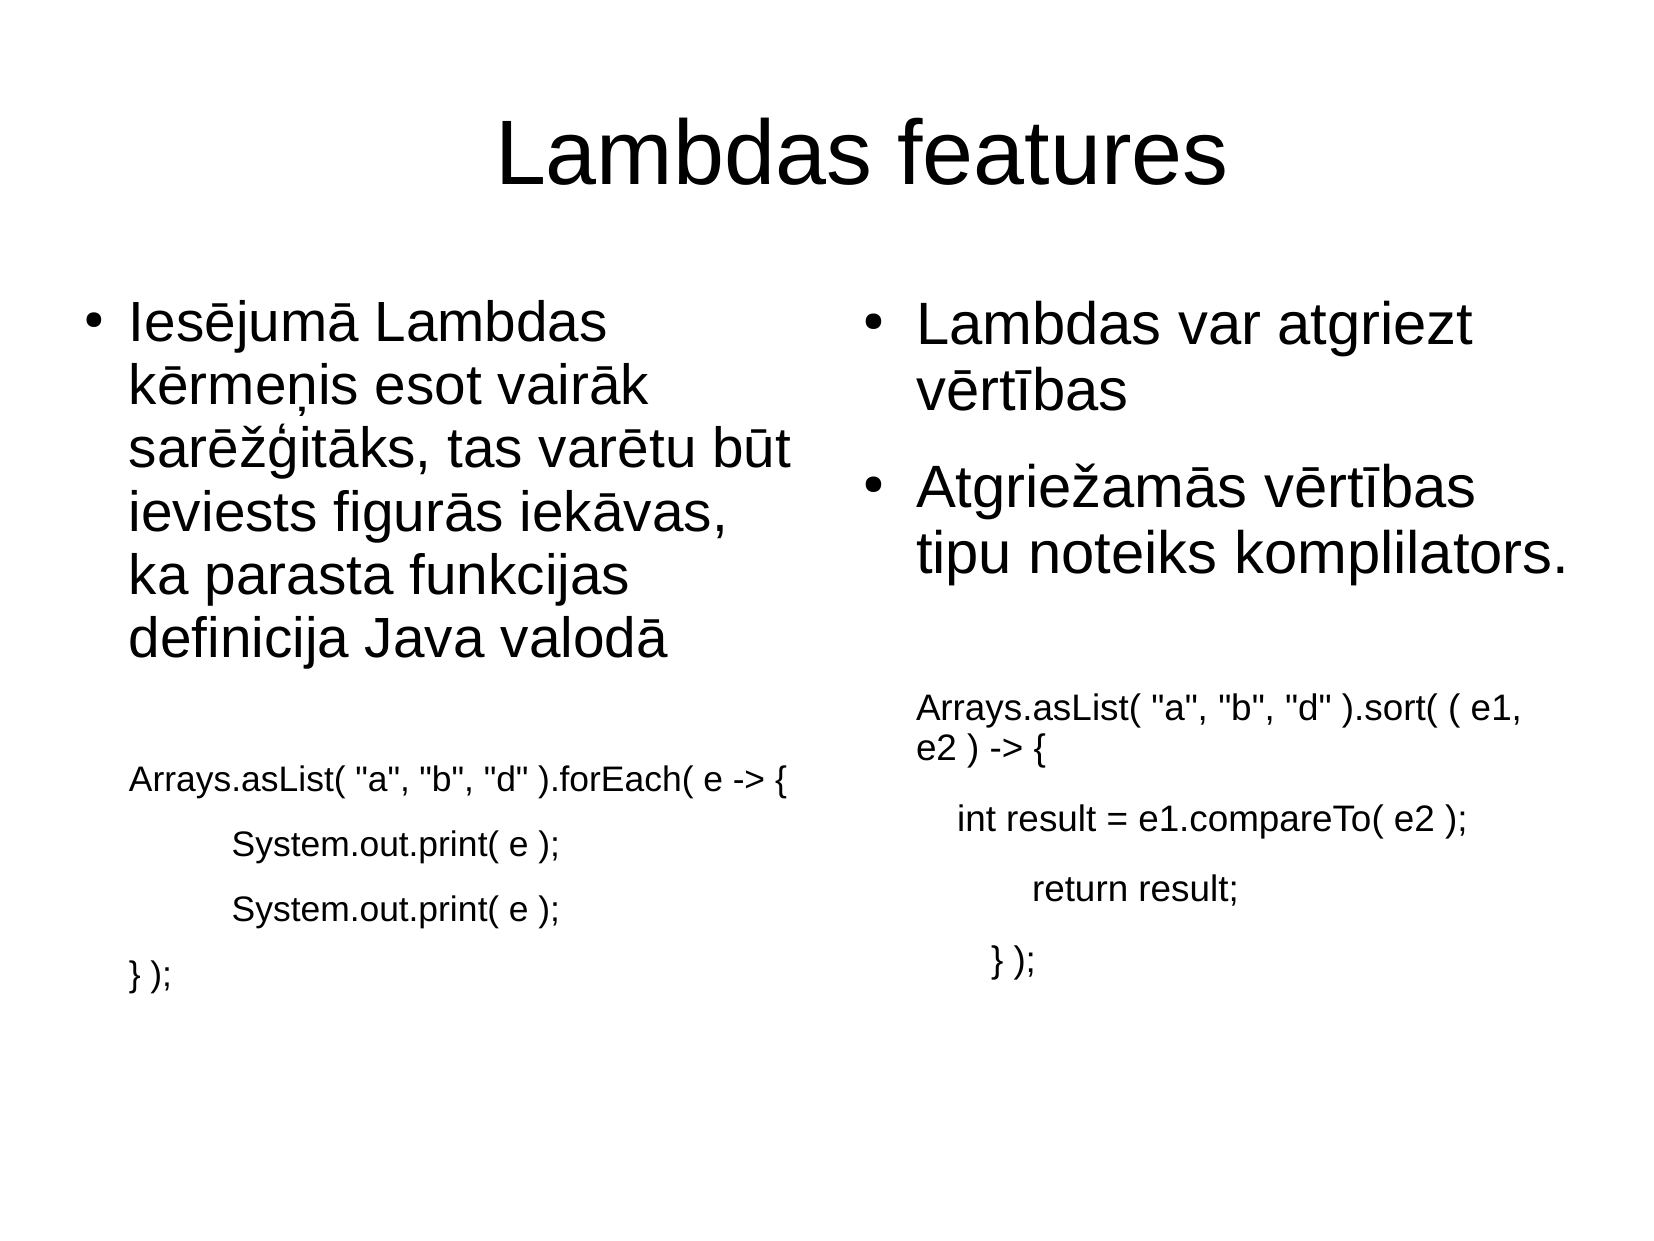

Lambdas features
# Iesējumā Lambdas kērmeņis esot vairāk sarēžģitāks, tas varētu būt ieviests figurās iekāvas, ka parasta funkcijas definicija Java valodā
Arrays.asList( "a", "b", "d" ).forEach( e -> {
	 System.out.print( e );
	 System.out.print( e );
} );
Lambdas var atgriezt vērtības
Atgriežamās vērtības tipu noteiks komplilators.
Arrays.asList( "a", "b", "d" ).sort( ( e1, e2 ) -> {
 int result = e1.compareTo( e2 );
	 return result;
	} );